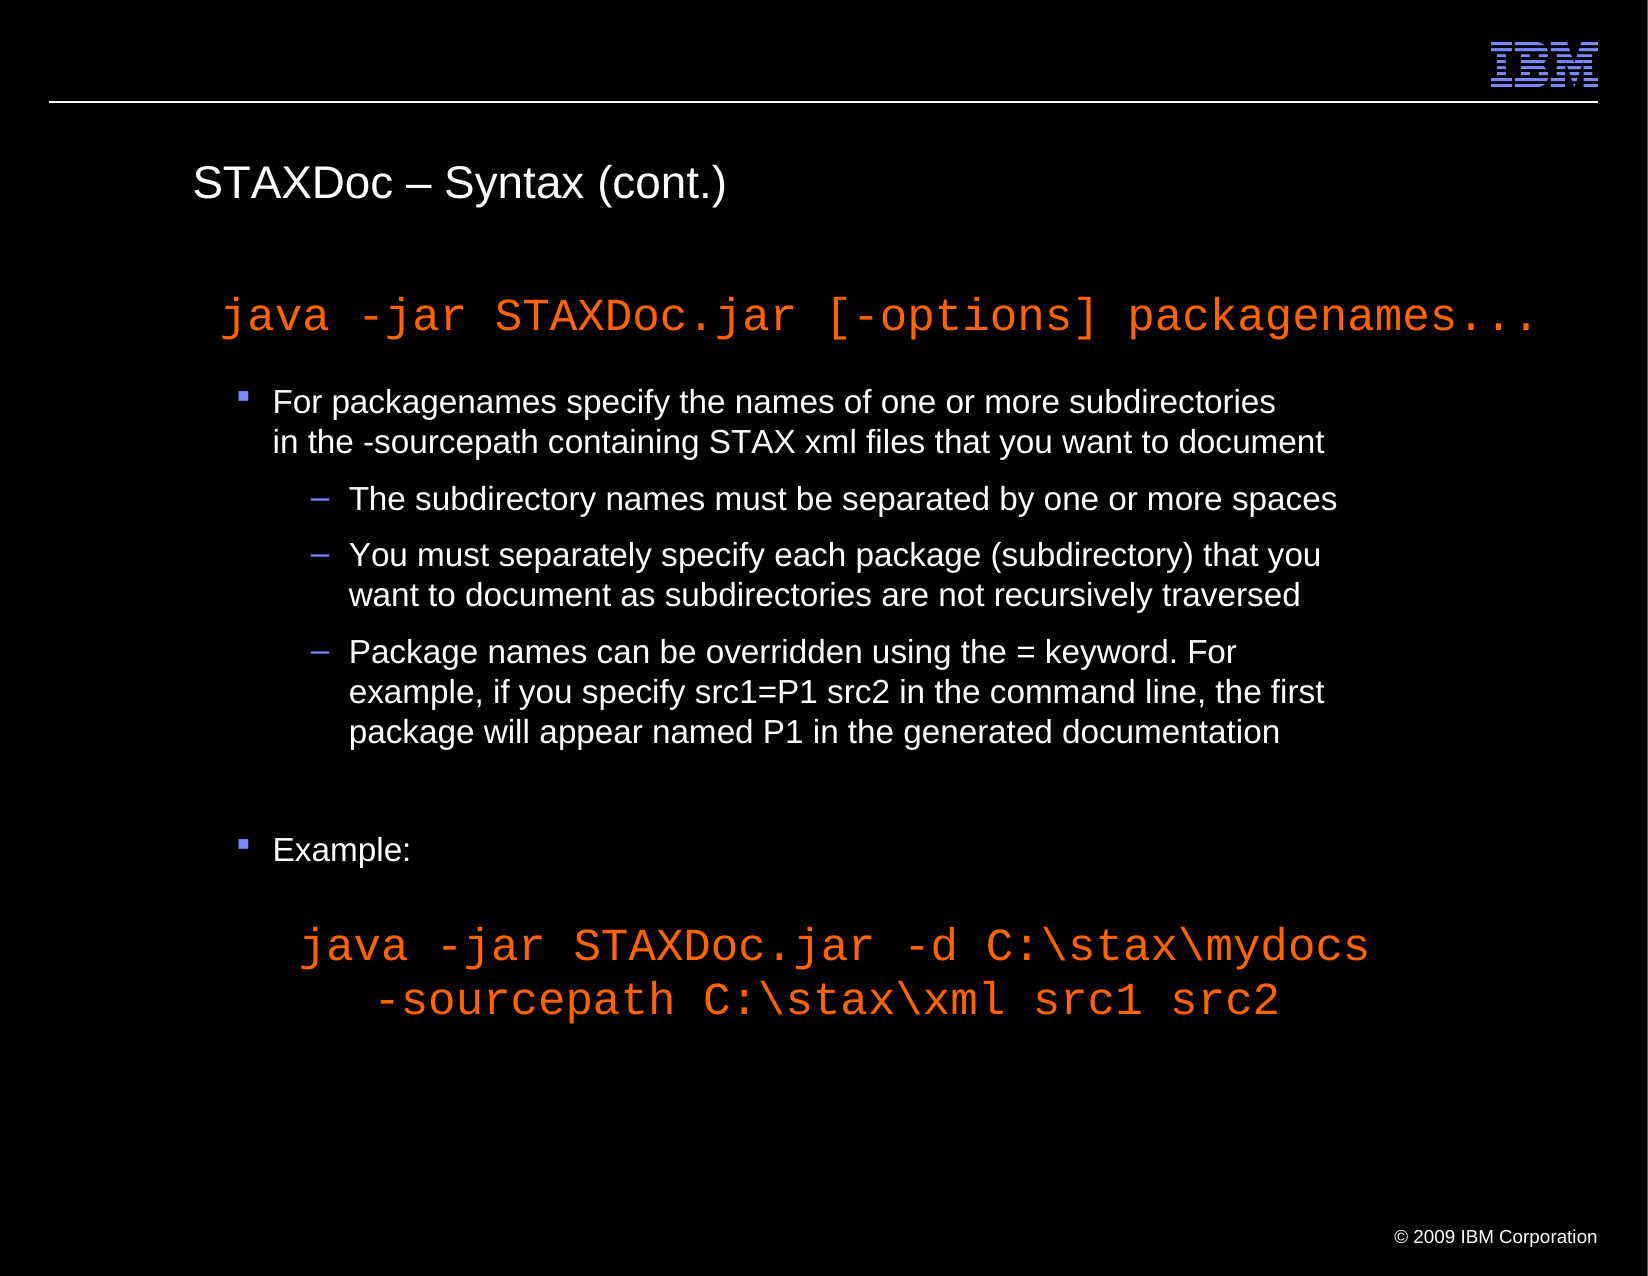

# STAXDoc – Syntax (cont.)
java -jar STAXDoc.jar [-options] packagenames...
For packagenames specify the names of one or more subdirectories
in the -sourcepath containing STAX xml files that you want to document
The subdirectory names must be separated by one or more spaces
You must separately specify each package (subdirectory) that you
want to document as subdirectories are not recursively traversed
Package names can be overridden using the = keyword. For
example, if you specify src1=P1 src2 in the command line, the first
package will appear named P1 in the generated documentation
Example:
 java -jar STAXDoc.jar -d C:\stax\mydocs
 -sourcepath C:\stax\xml src1 src2